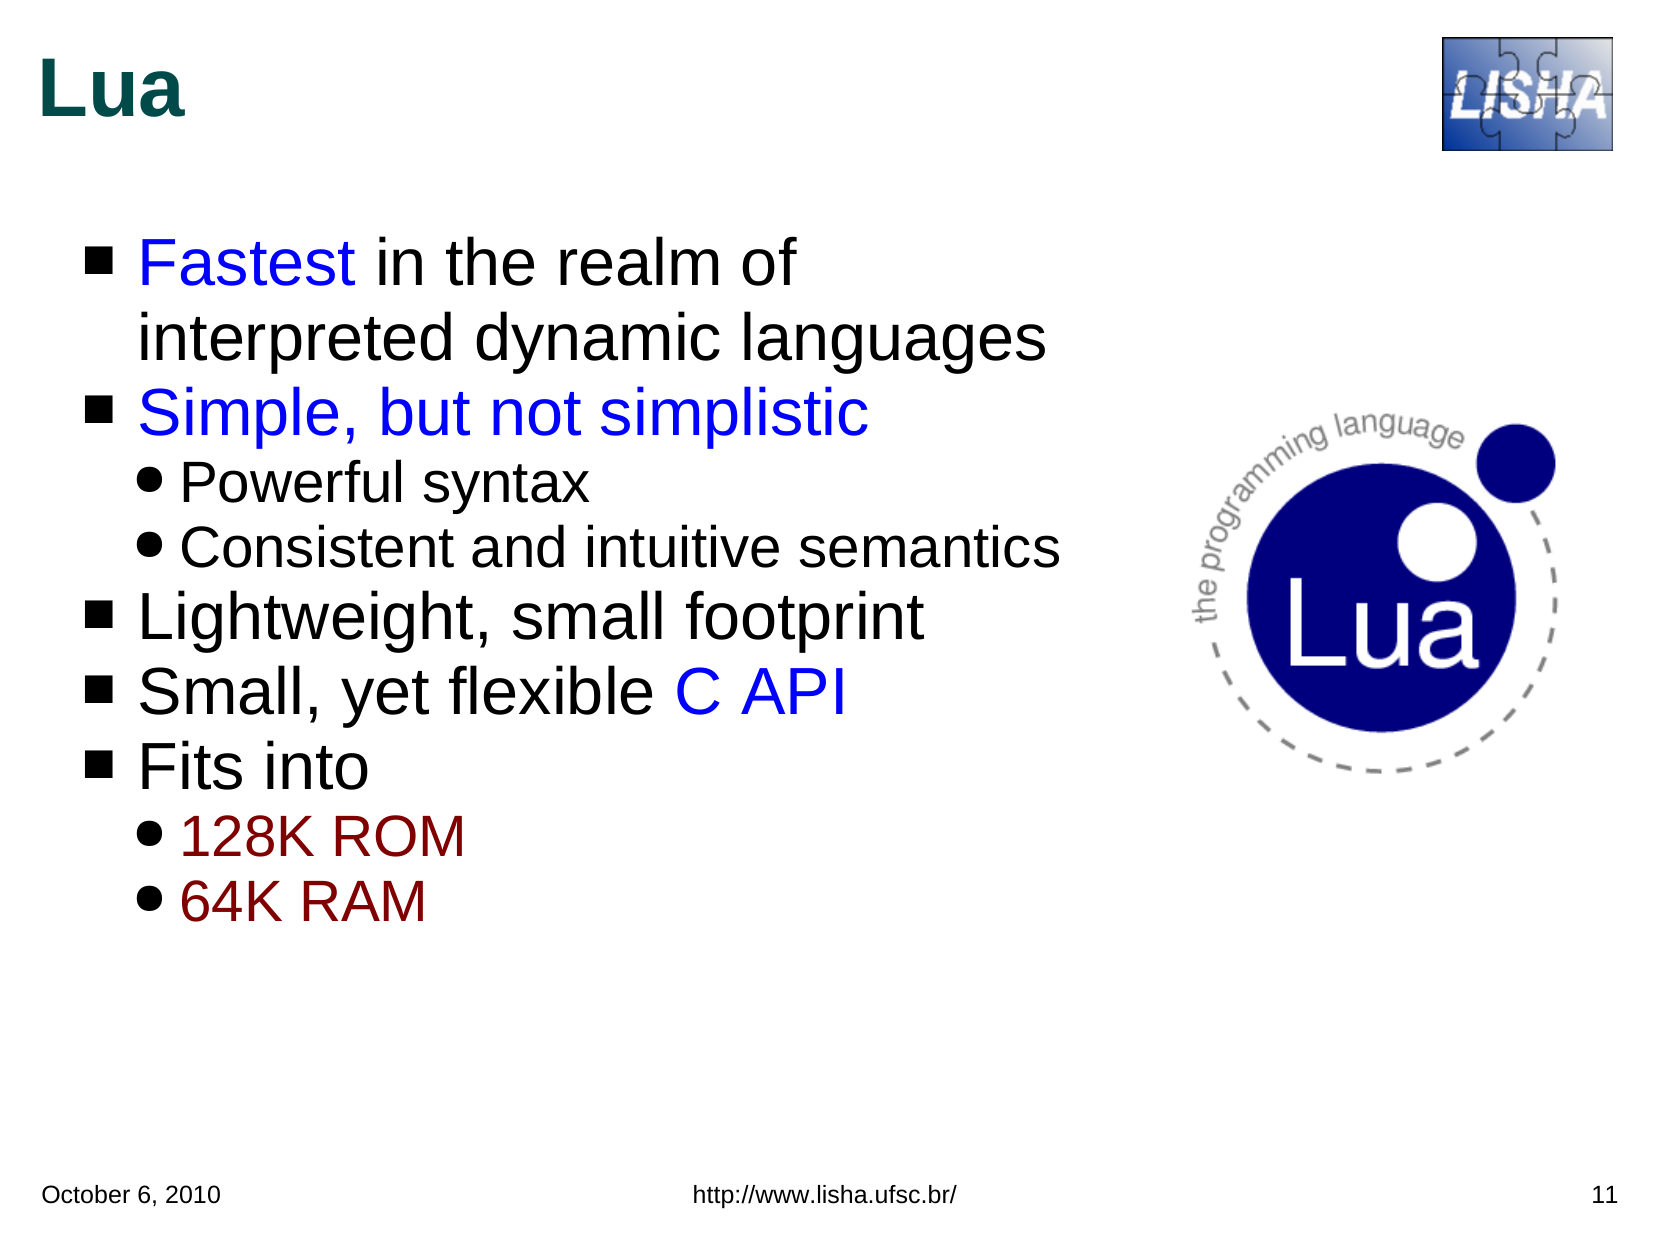

# Lua
Fastest in the realm of
interpreted dynamic languages
Simple, but not simplistic
Powerful syntax
Consistent and intuitive semantics
Lightweight, small footprint
Small, yet flexible C API
Fits into
128K ROM
64K RAM